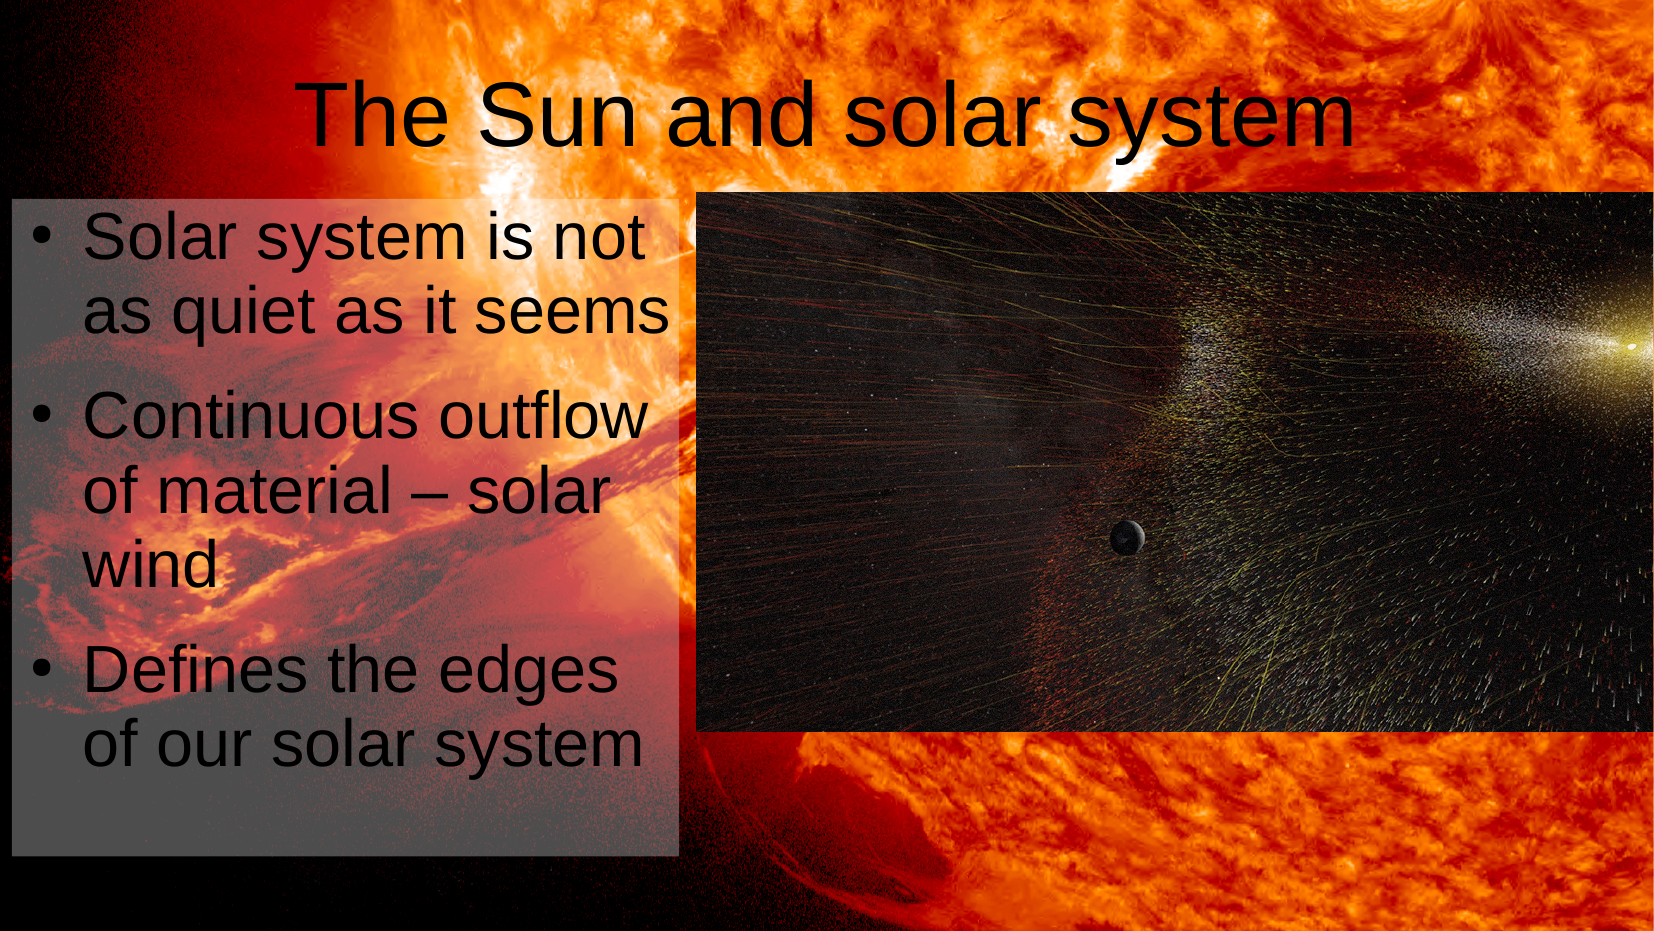

# The Sun and solar system
Solar system is not as quiet as it seems
Continuous outflow of material – solar wind
Defines the edges of our solar system